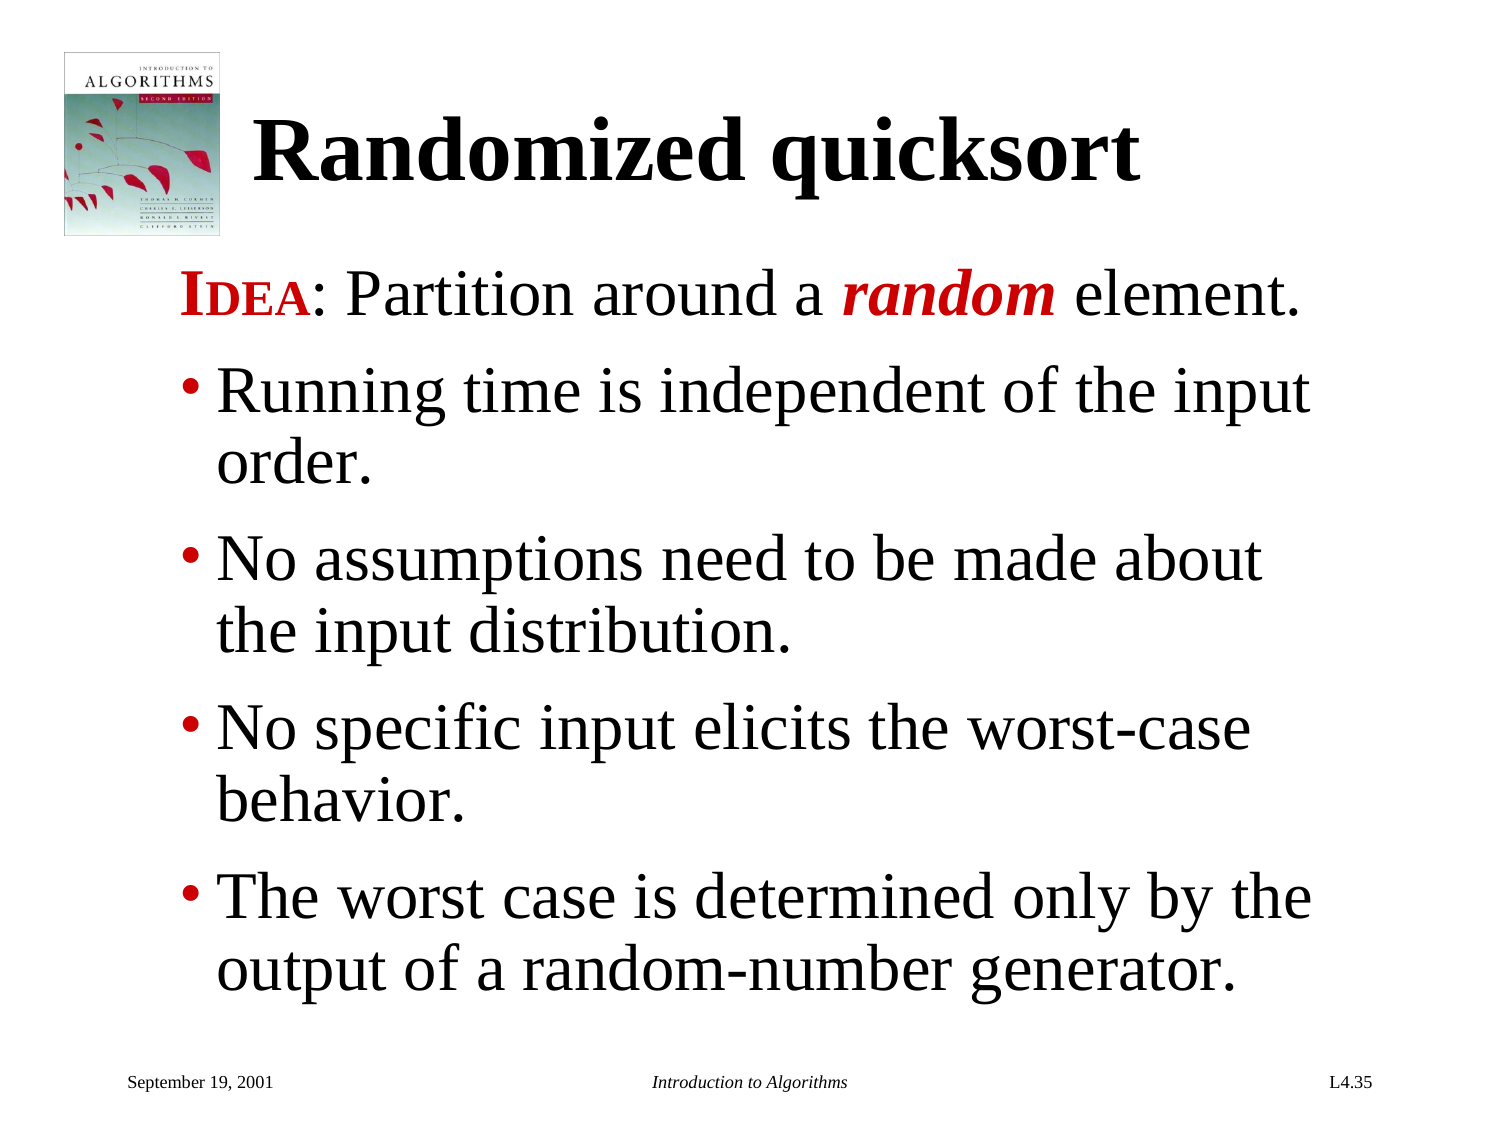

# Randomized quicksort
IDEA: Partition around a random element.
Running time is independent of the input order.
No assumptions need to be made about the input distribution.
No specific input elicits the worst-case behavior.
The worst case is determined only by the output of a random-number generator.
September 19, 2001
Introduction to Algorithms
L4.